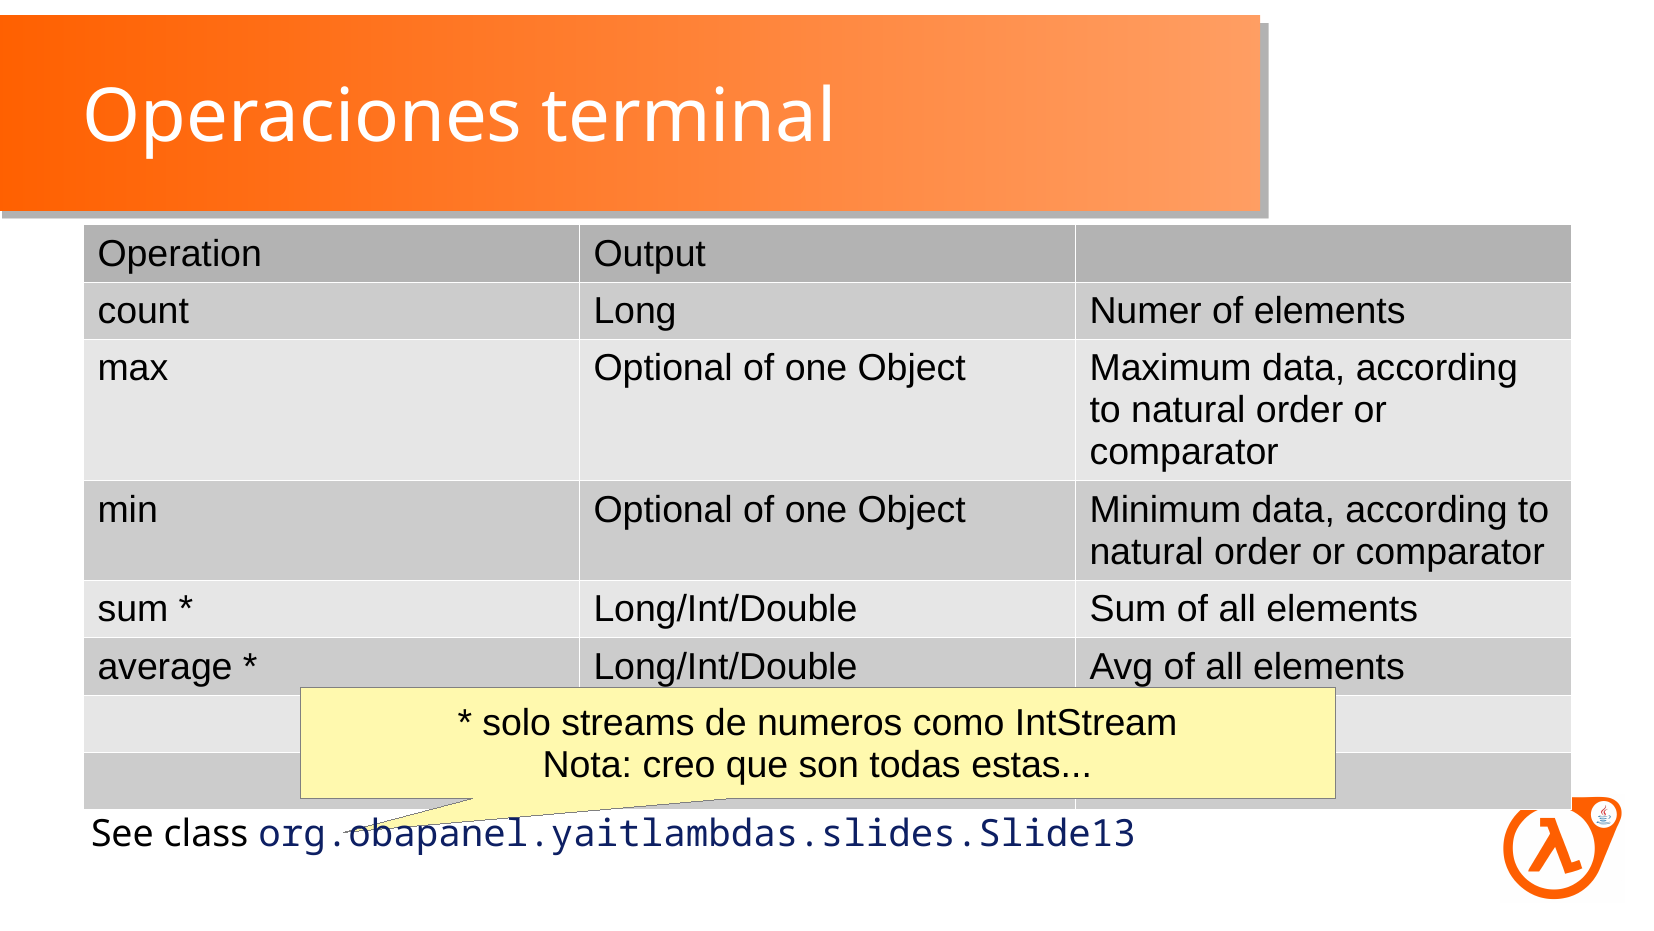

# Operaciones terminal
| Operation | Output | |
| --- | --- | --- |
| count | Long | Numer of elements |
| max | Optional of one Object | Maximum data, according to natural order or comparator |
| min | Optional of one Object | Minimum data, according to natural order or comparator |
| sum \* | Long/Int/Double | Sum of all elements |
| average \* | Long/Int/Double | Avg of all elements |
| | | |
| | | |
* solo streams de numeros como IntStream
Nota: creo que son todas estas...
See class org.obapanel.yaitlambdas.slides.Slide13